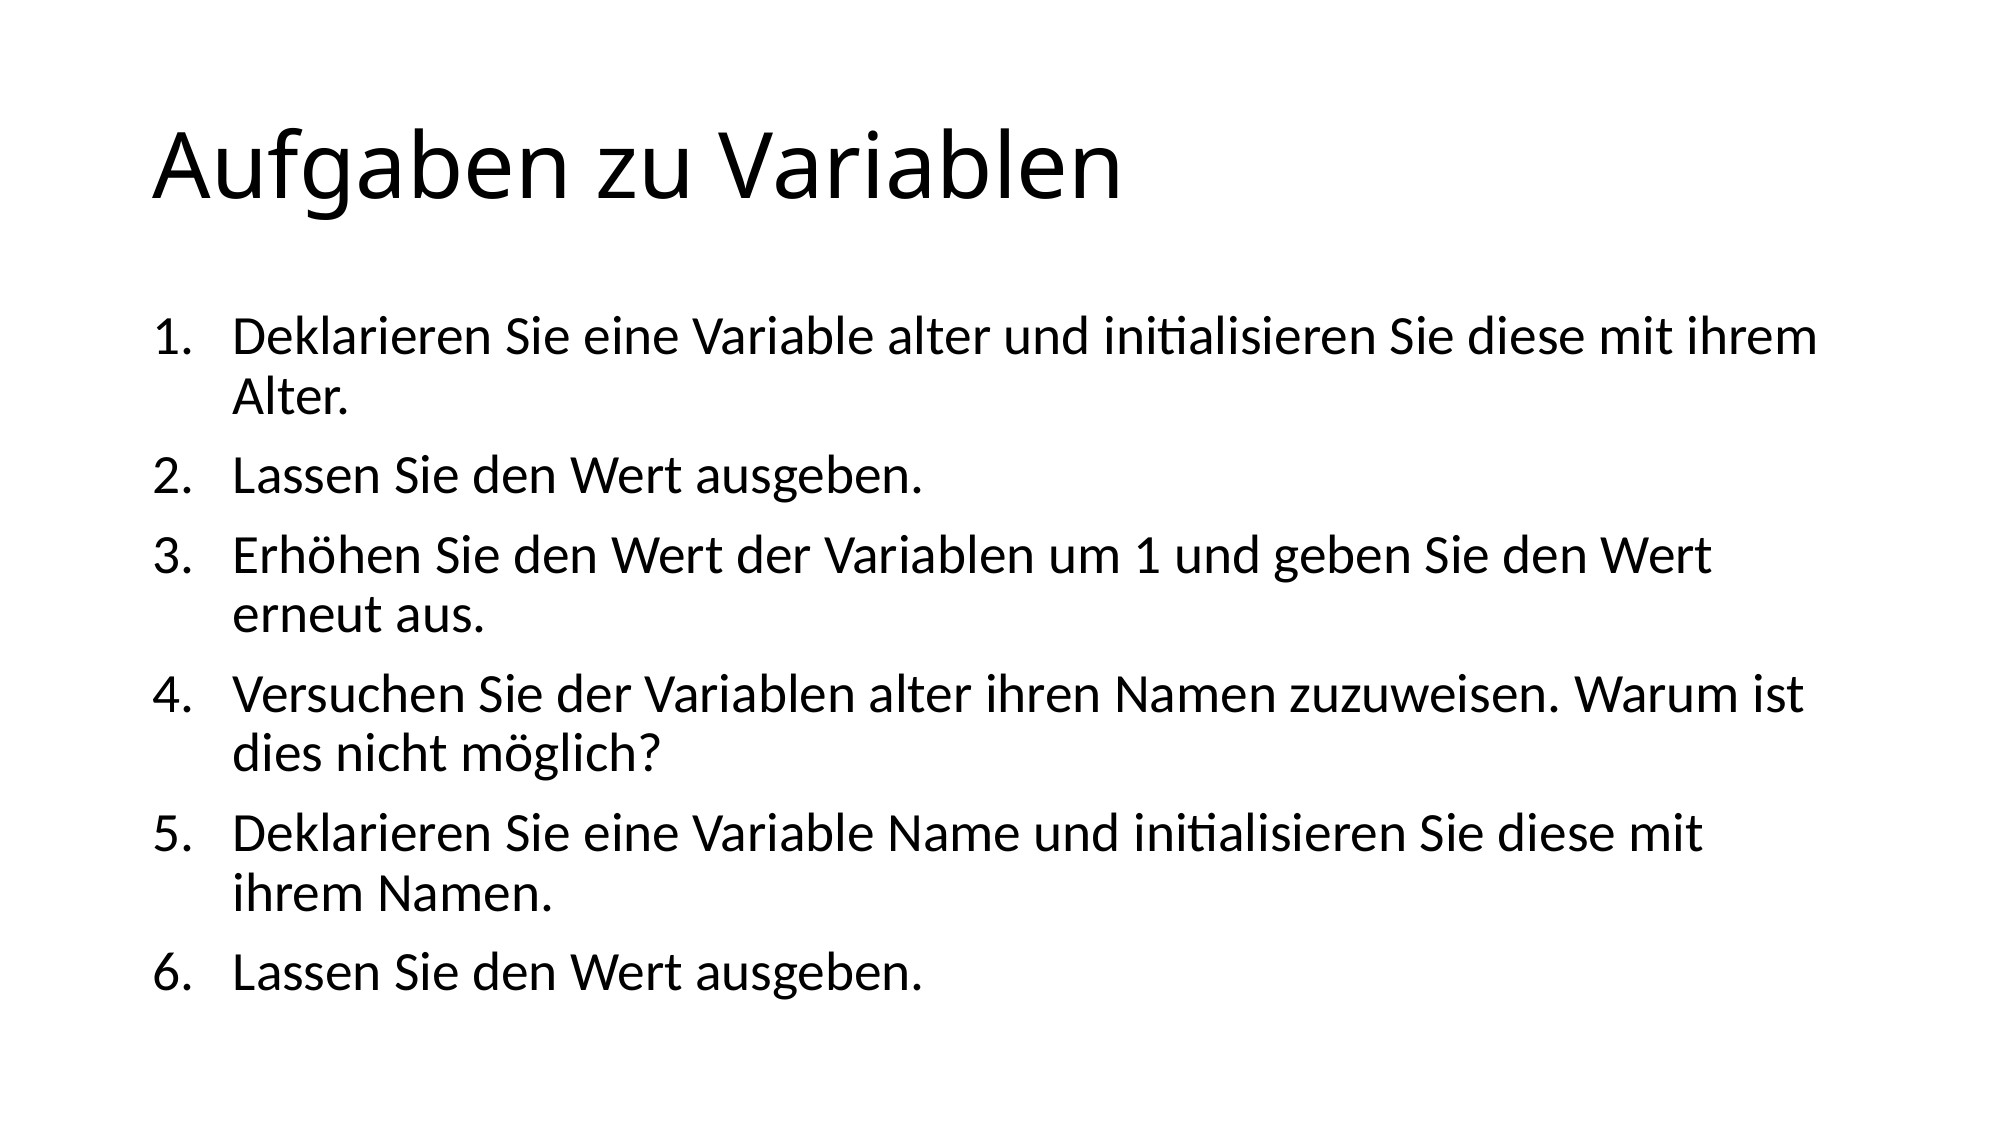

# Aufgaben zu Variablen
Deklarieren Sie eine Variable alter und initialisieren Sie diese mit ihrem Alter.
Lassen Sie den Wert ausgeben.
Erhöhen Sie den Wert der Variablen um 1 und geben Sie den Wert erneut aus.
Versuchen Sie der Variablen alter ihren Namen zuzuweisen. Warum ist dies nicht möglich?
Deklarieren Sie eine Variable Name und initialisieren Sie diese mit ihrem Namen.
Lassen Sie den Wert ausgeben.